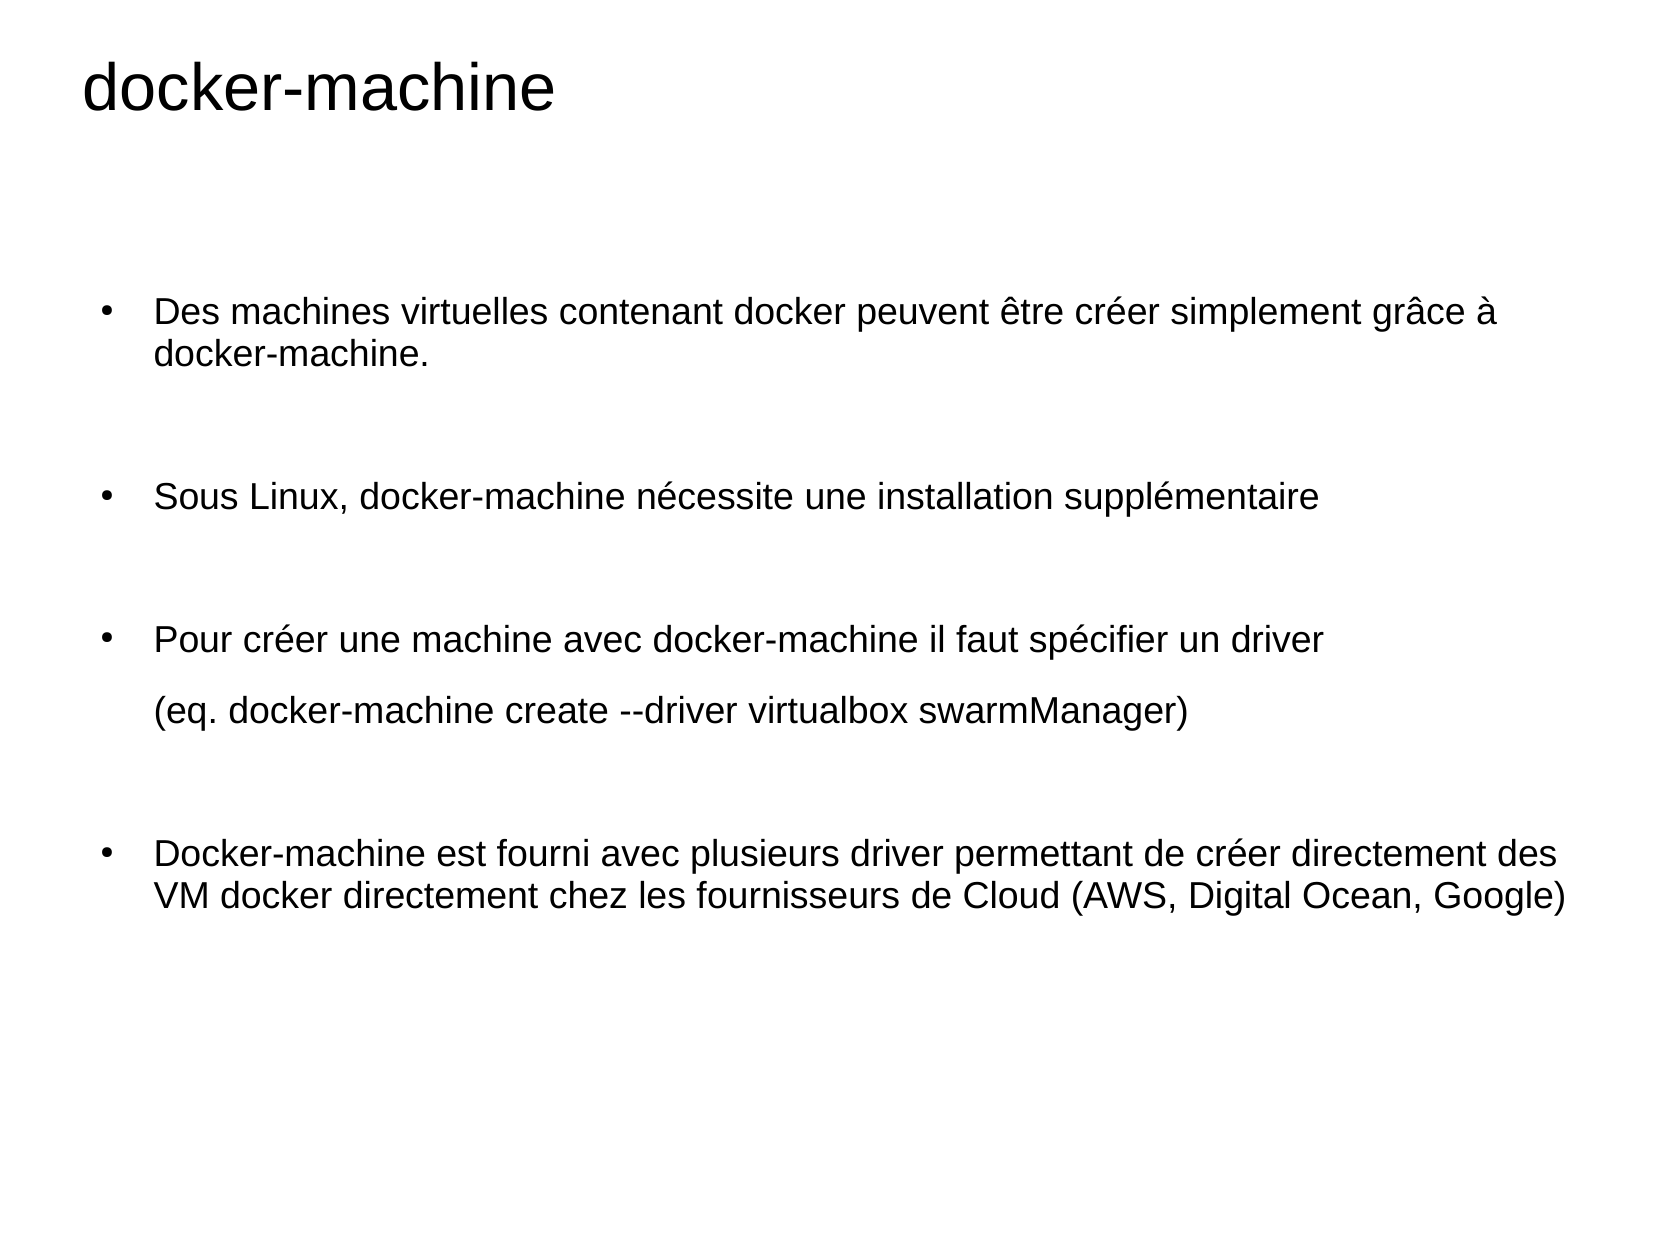

# docker-machine
Des machines virtuelles contenant docker peuvent être créer simplement grâce à docker-machine.
Sous Linux, docker-machine nécessite une installation supplémentaire
Pour créer une machine avec docker-machine il faut spécifier un driver
(eq. docker-machine create --driver virtualbox swarmManager)
Docker-machine est fourni avec plusieurs driver permettant de créer directement des VM docker directement chez les fournisseurs de Cloud (AWS, Digital Ocean, Google)